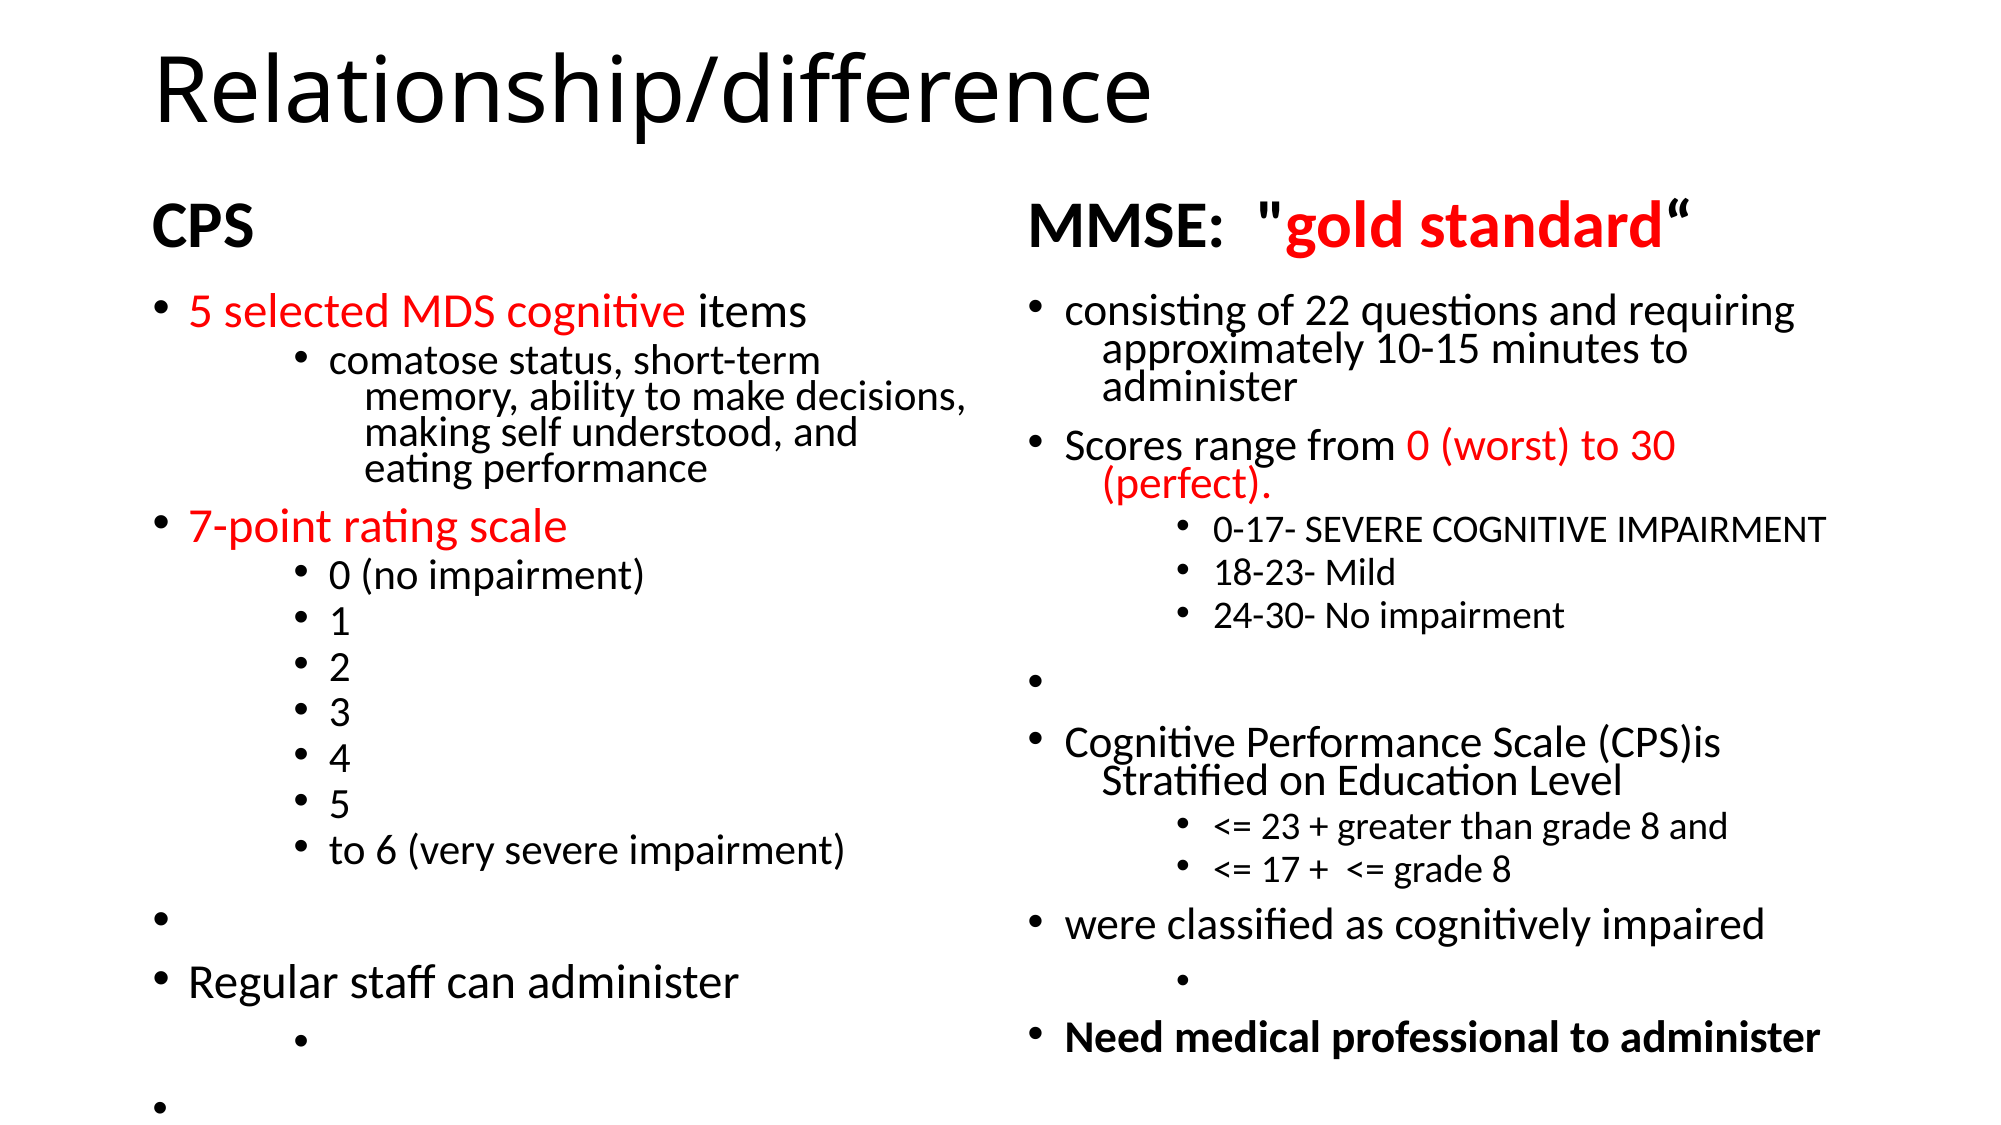

# Relationship/difference
CPS
MMSE: "gold standard“
5 selected MDS cognitive items
comatose status, short-term memory, ability to make decisions, making self understood, and eating performance
7-point rating scale
0 (no impairment)
1
2
3
4
5
to 6 (very severe impairment)
Regular staff can administer
consisting of 22 questions and requiring approximately 10-15 minutes to administer
Scores range from 0 (worst) to 30 (perfect).
0-17- SEVERE COGNITIVE IMPAIRMENT
18-23- Mild
24-30- No impairment
Cognitive Performance Scale (CPS)is Stratified on Education Level
<= 23 + greater than grade 8 and
<= 17 + <= grade 8
were classified as cognitively impaired
Need medical professional to administer